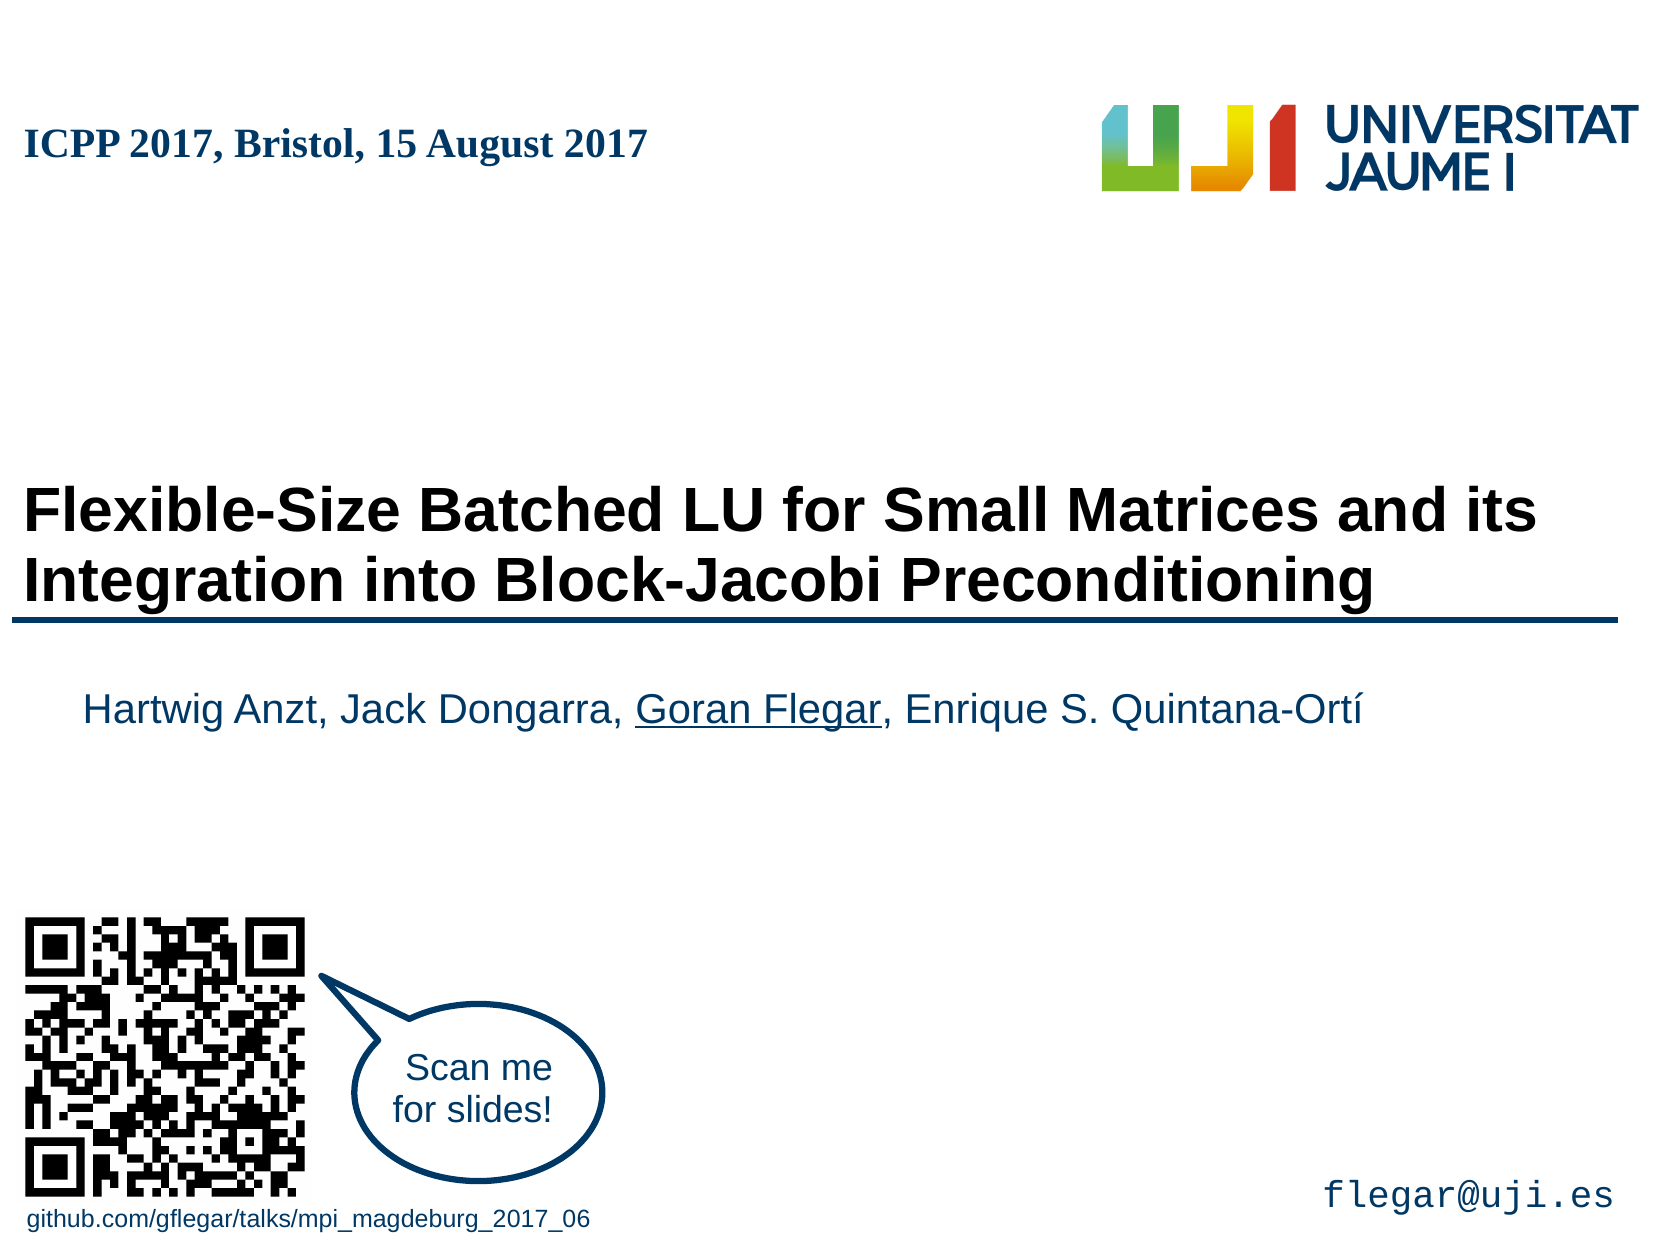

ICPP 2017, Bristol, 15 August 2017
# Flexible-Size Batched LU for Small Matrices and its Integration into Block-Jacobi Preconditioning
Hartwig Anzt, Jack Dongarra, Goran Flegar, Enrique S. Quintana-Ortí
Scan me for slides!
github.com/gflegar/talks/mpi_magdeburg_2017_06